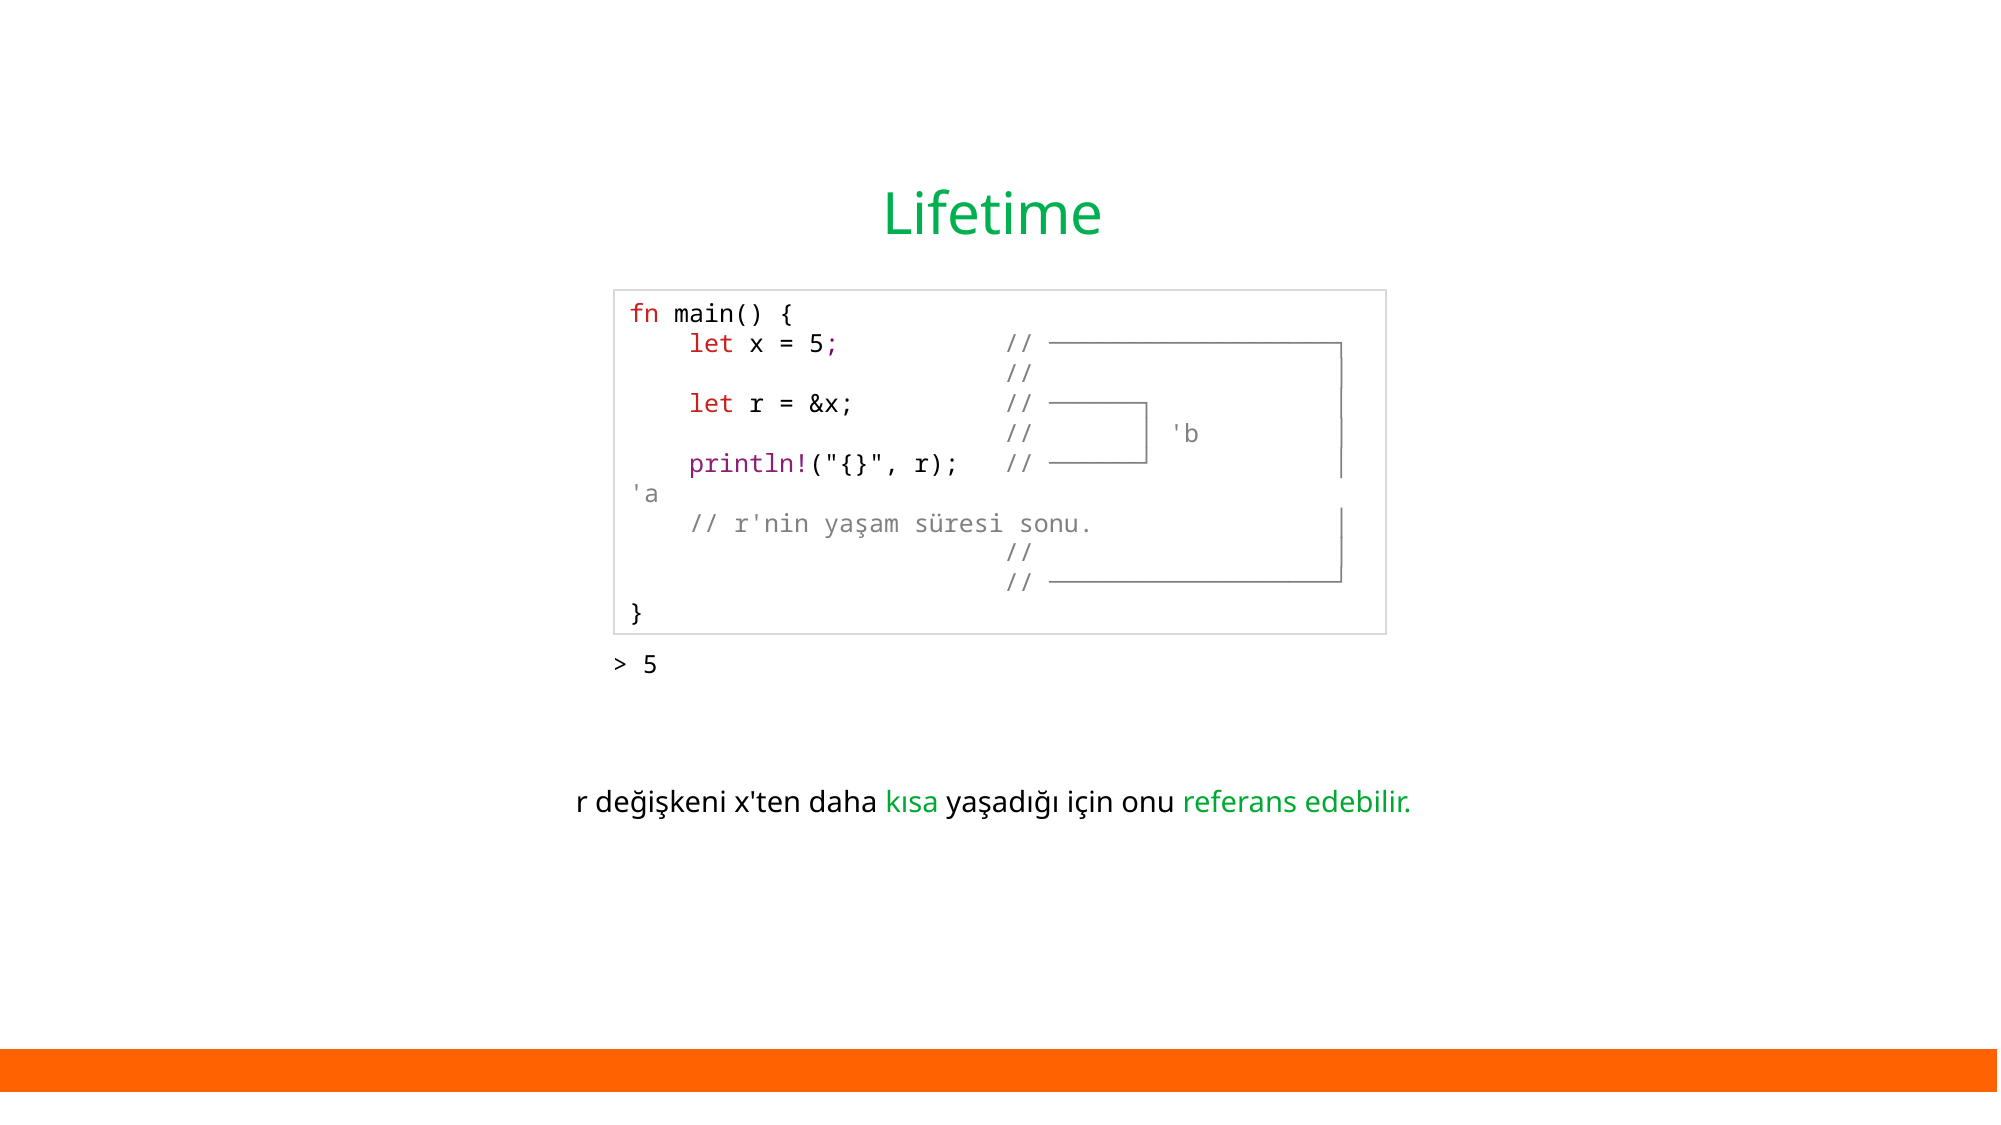

# Lifetime
fn main() {
 let x = 5; // ───────────────────┐
 // │
 let r = &x; // ──────┐ │
 // │ 'b │
 println!("{}", r); // ──────┘ │ 'a
 // r'nin yaşam süresi sonu. │
 // │
 // ───────────────────┘
}
> 5
r değişkeni x'ten daha kısa yaşadığı için onu referans edebilir.